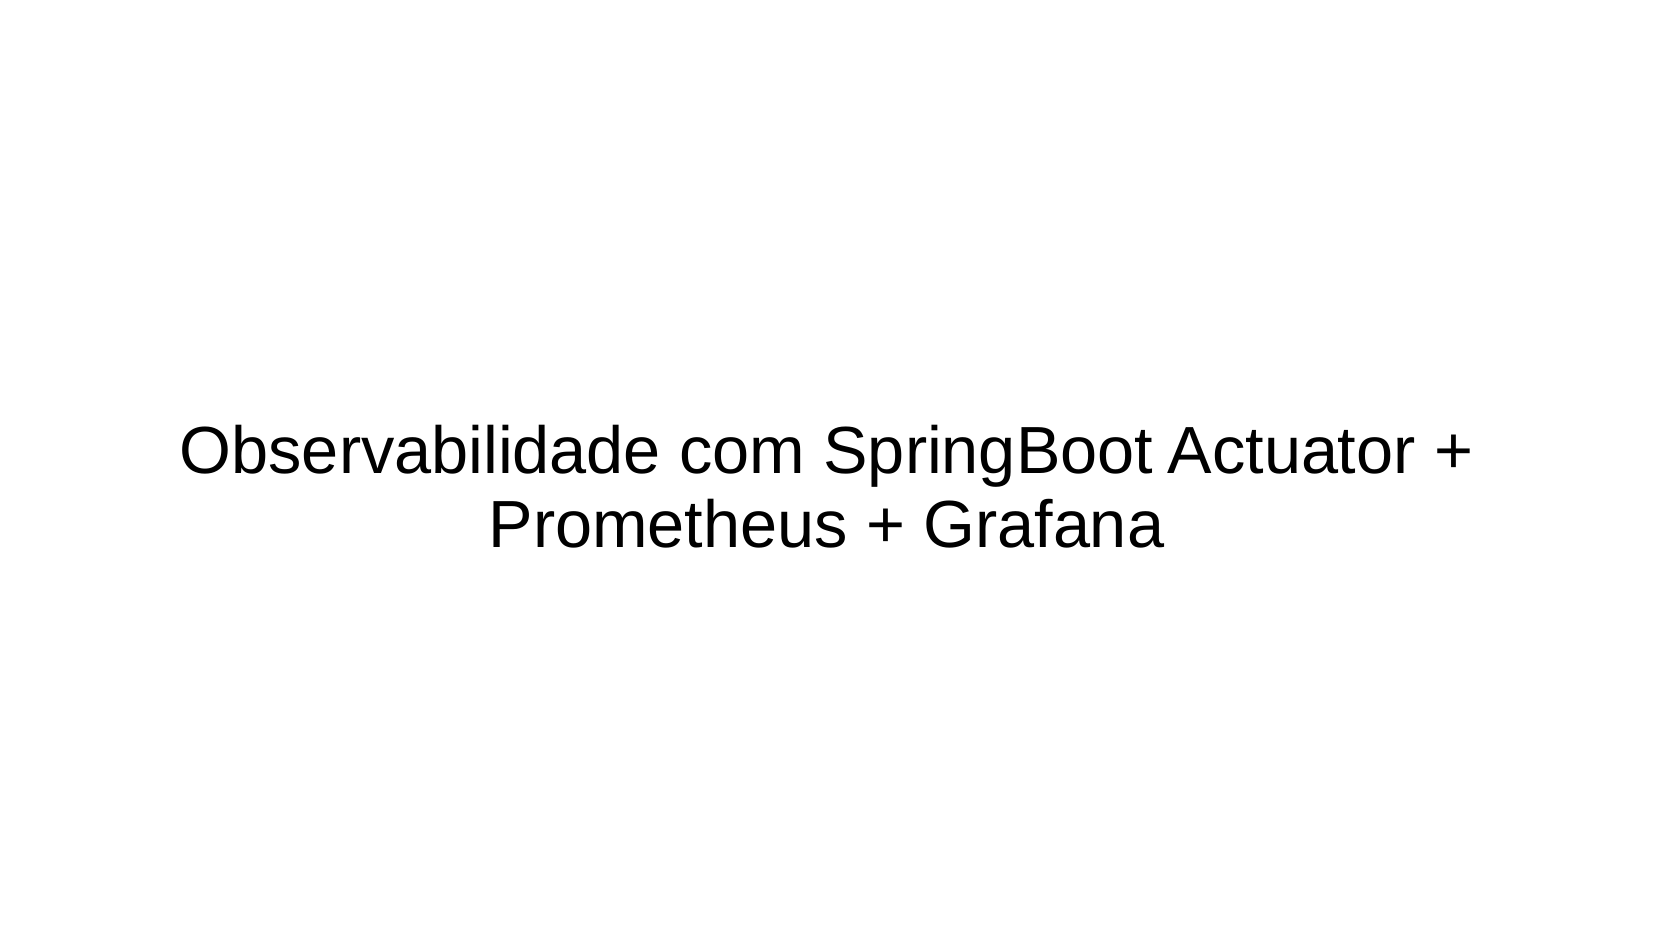

#
Observabilidade com SpringBoot Actuator + Prometheus + Grafana